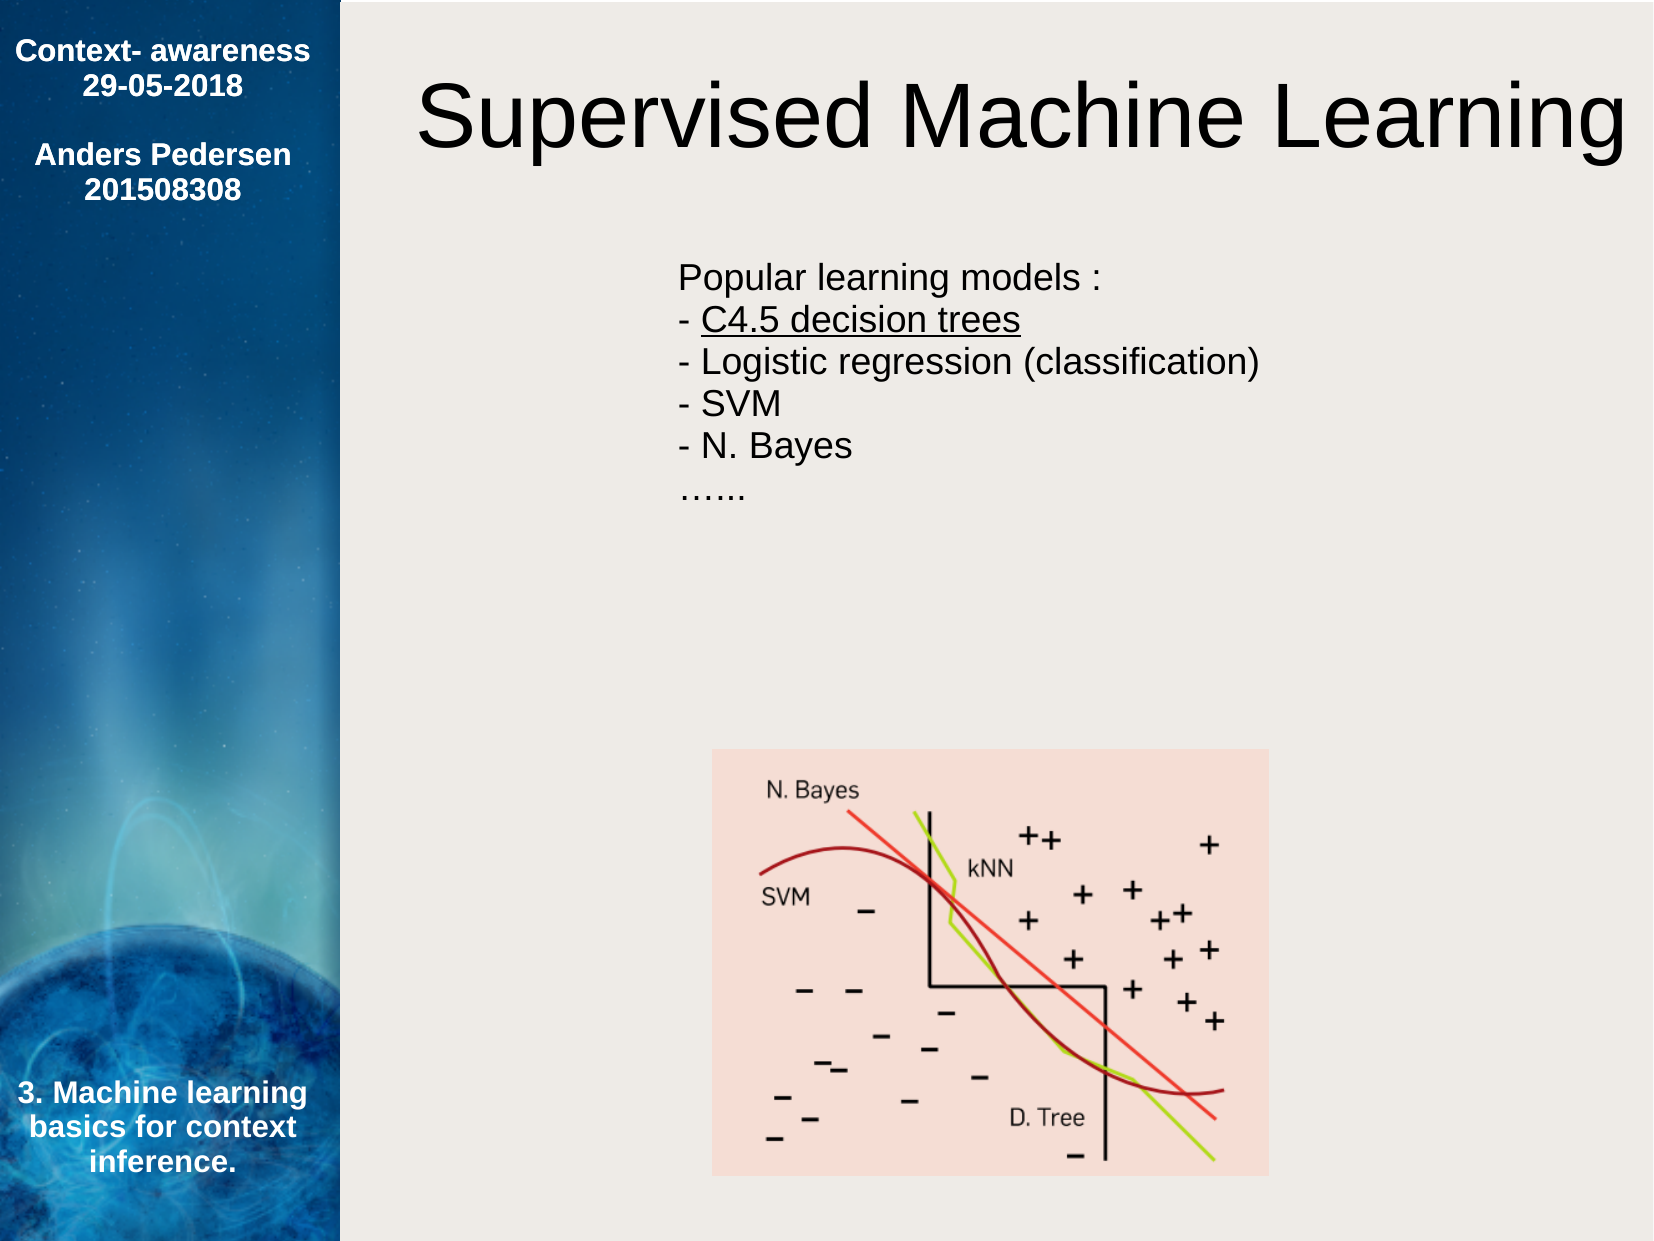

Context- awareness
29-05-2018
Anders Pedersen
201508308
Context- awareness
29-05-2018
Anders Pedersen
201508308
3. Machine learning basics for context inference.
# Agenda
Supervised Machine Learning
Popular learning models :
- C4.5 decision trees
- Logistic regression (classification)
- SVM
- N. Bayes
…...